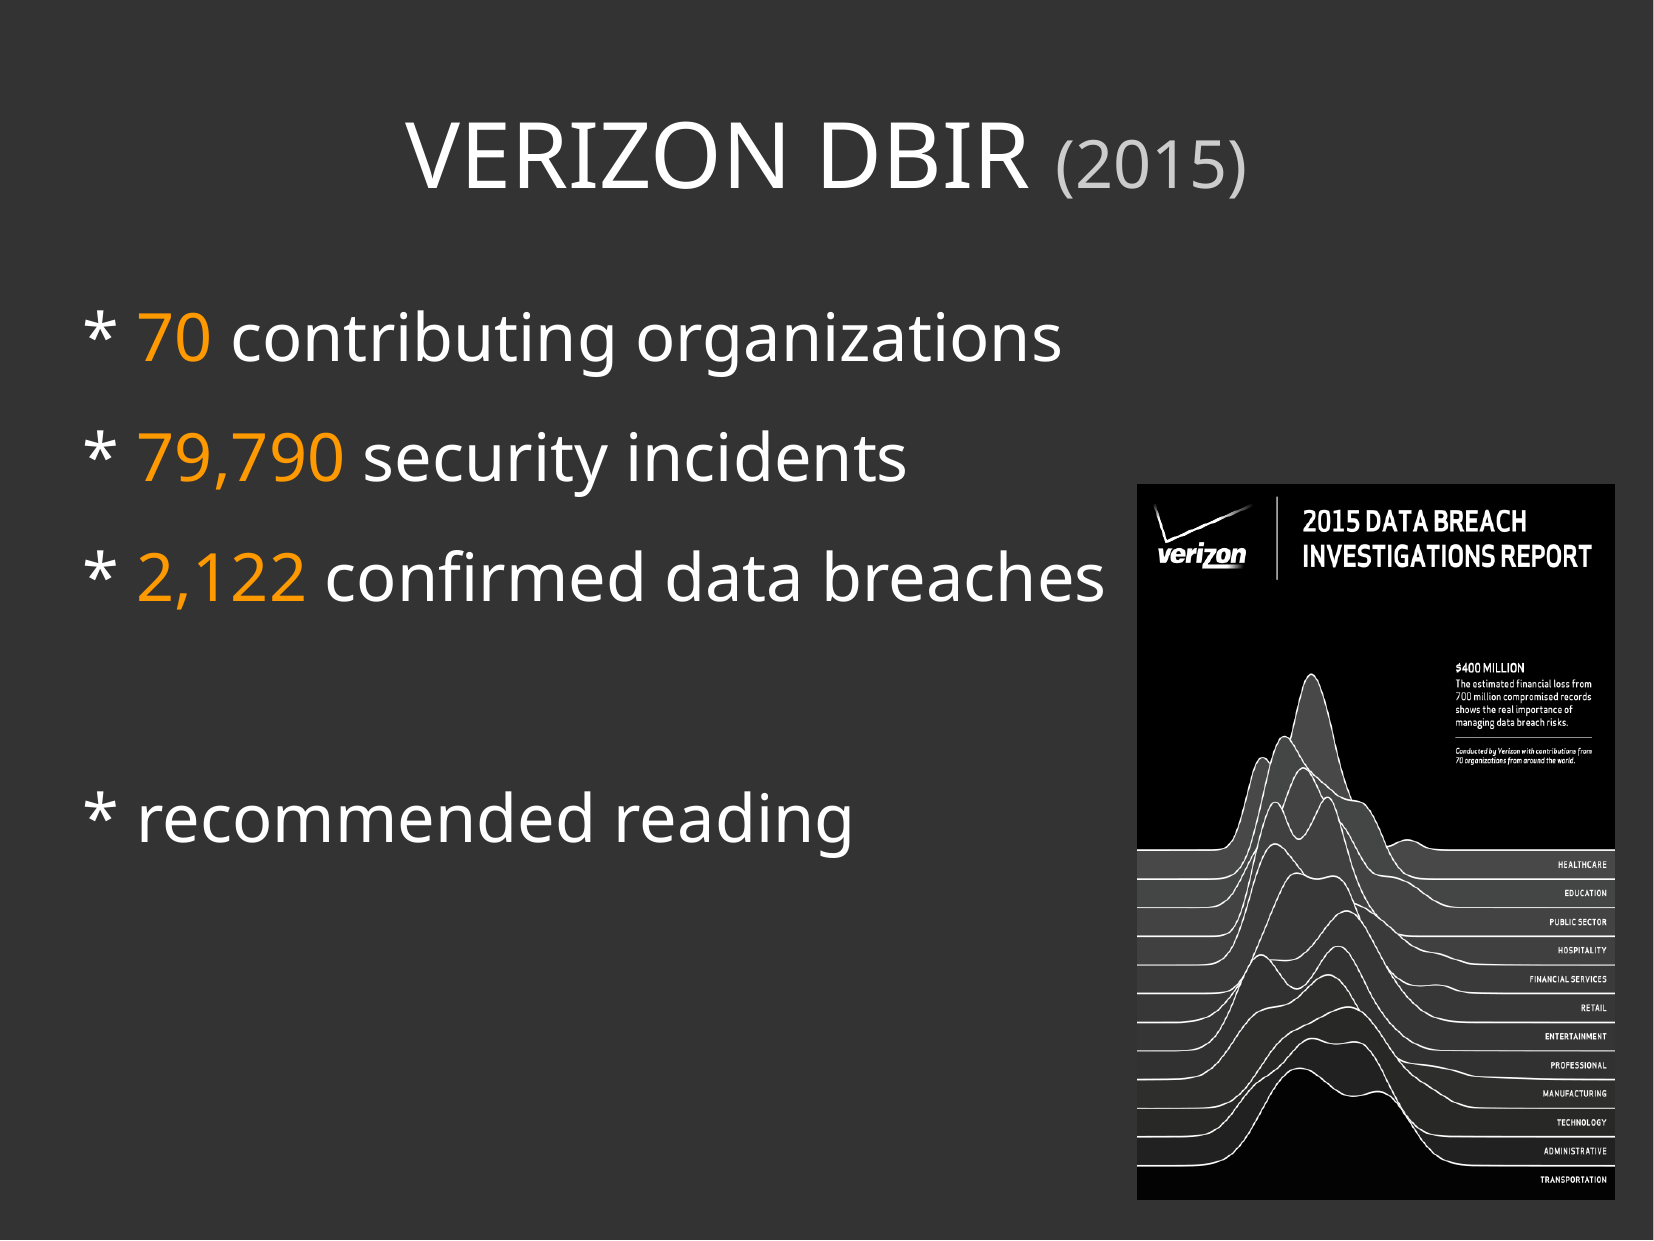

# VERIZON DBIR (2015)
* 70 contributing organizations
* 79,790 security incidents
* 2,122 confirmed data breaches
* recommended reading